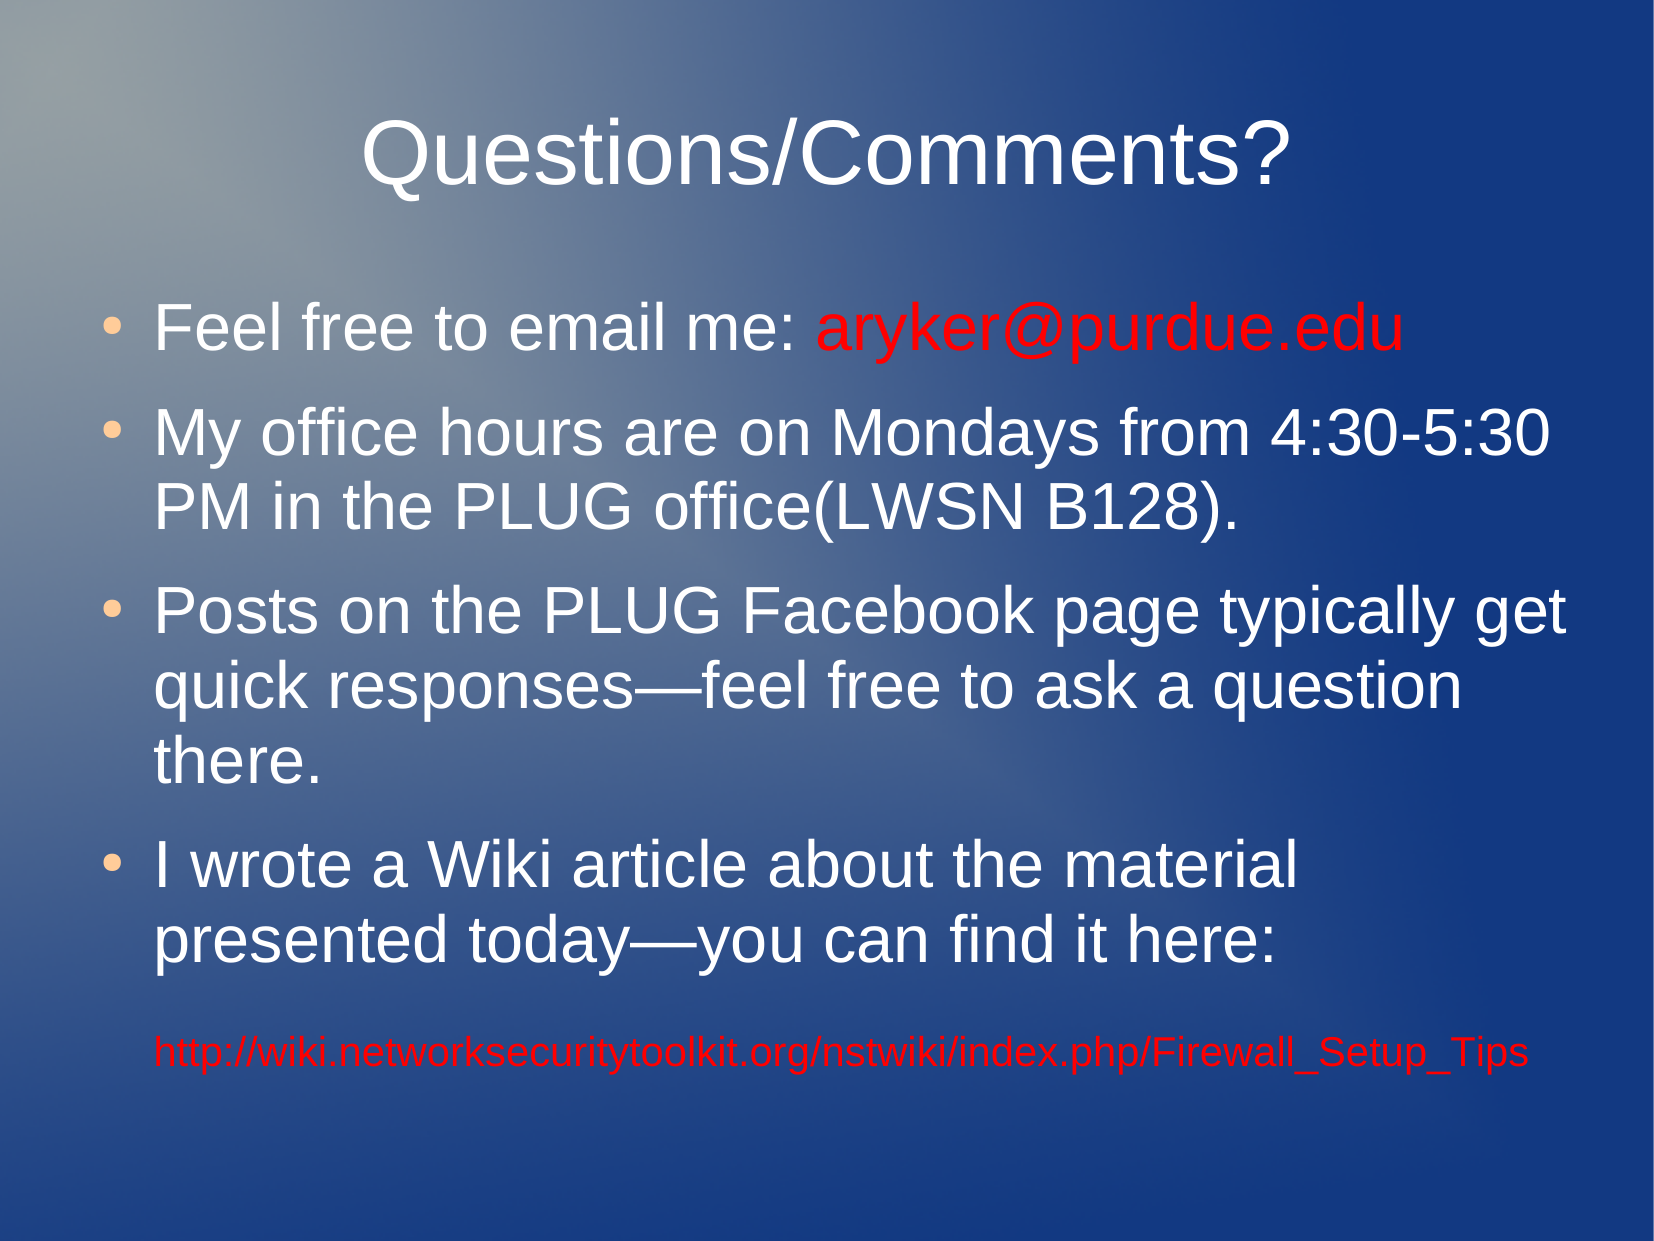

# Questions/Comments?
Feel free to email me: aryker@purdue.edu
My office hours are on Mondays from 4:30-5:30 PM in the PLUG office(LWSN B128).
Posts on the PLUG Facebook page typically get quick responses—feel free to ask a question there.
I wrote a Wiki article about the material presented today—you can find it here:
http://wiki.networksecuritytoolkit.org/nstwiki/index.php/Firewall_Setup_Tips